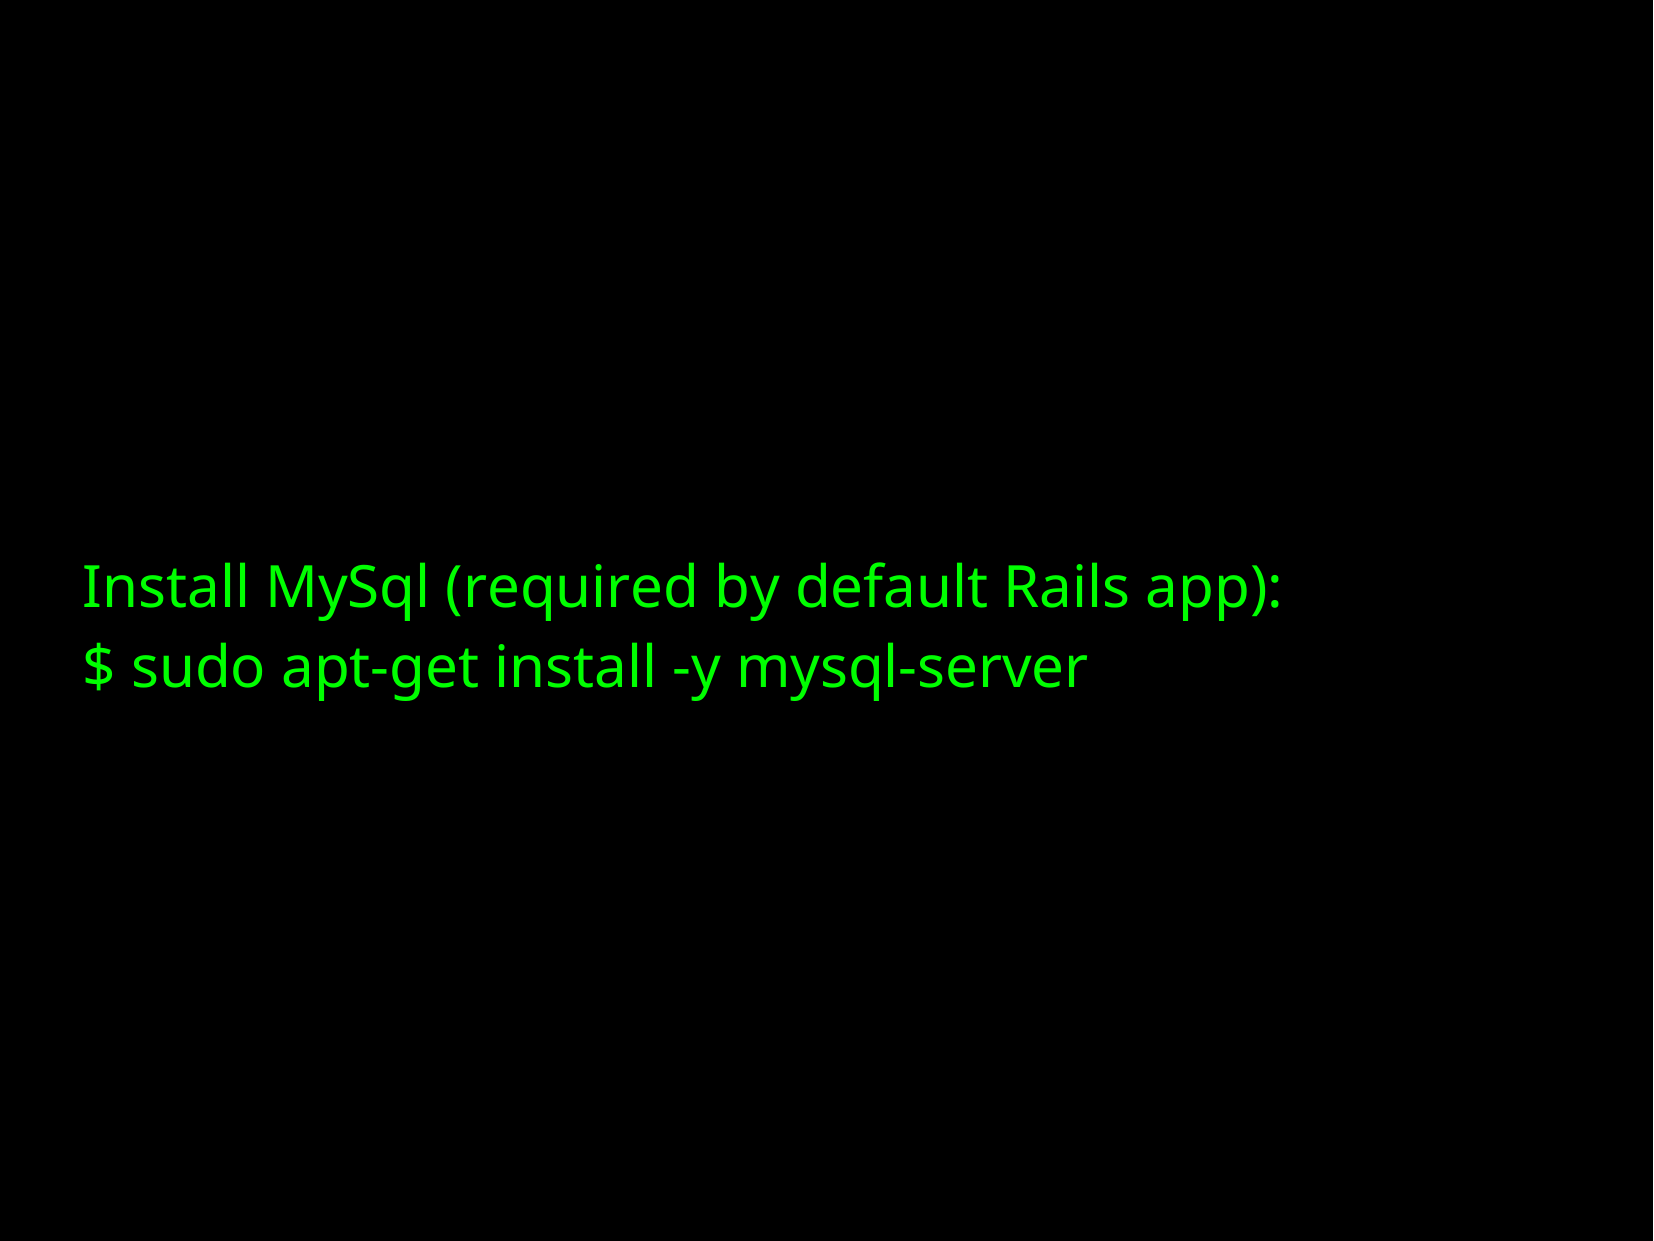

# Install MySql (required by default Rails app): $ sudo apt-get install -y mysql-server